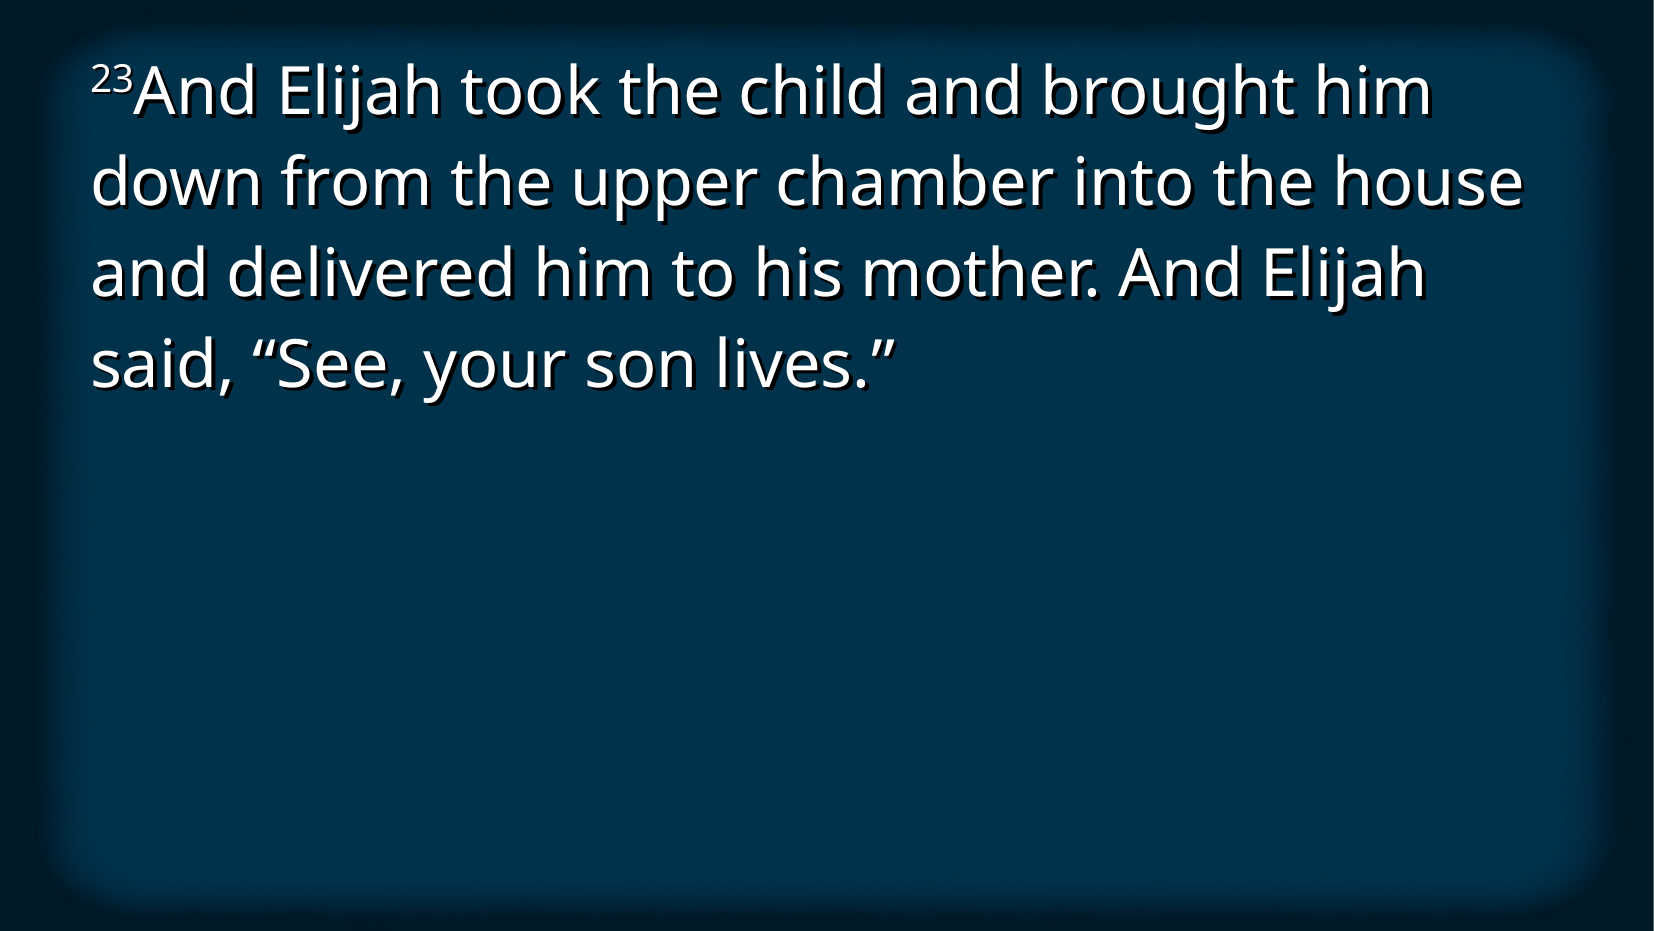

23And Elijah took the child and brought him down from the upper chamber into the house and delivered him to his mother. And Elijah said, “See, your son lives.”